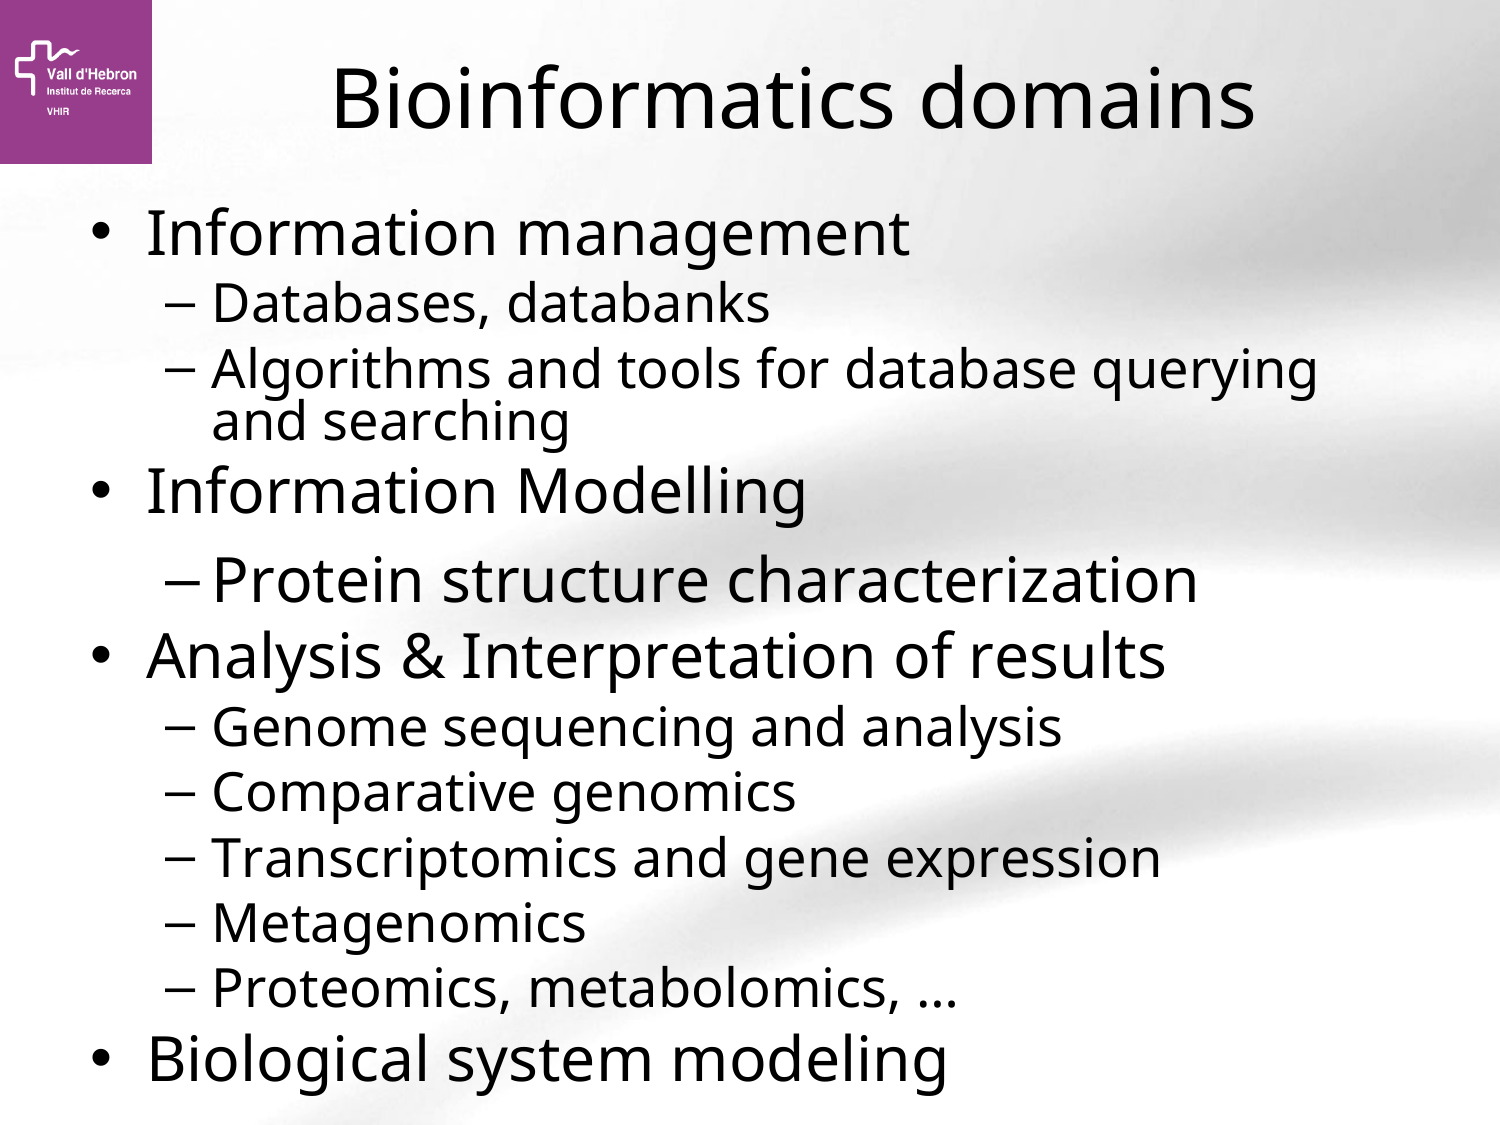

Bioinformatics domains
Information management
Databases, databanks
Algorithms and tools for database querying and searching
Information Modelling
Protein structure characterization
Analysis & Interpretation of results
Genome sequencing and analysis
Comparative genomics
Transcriptomics and gene expression
Metagenomics
Proteomics, metabolomics, …
Biological system modeling